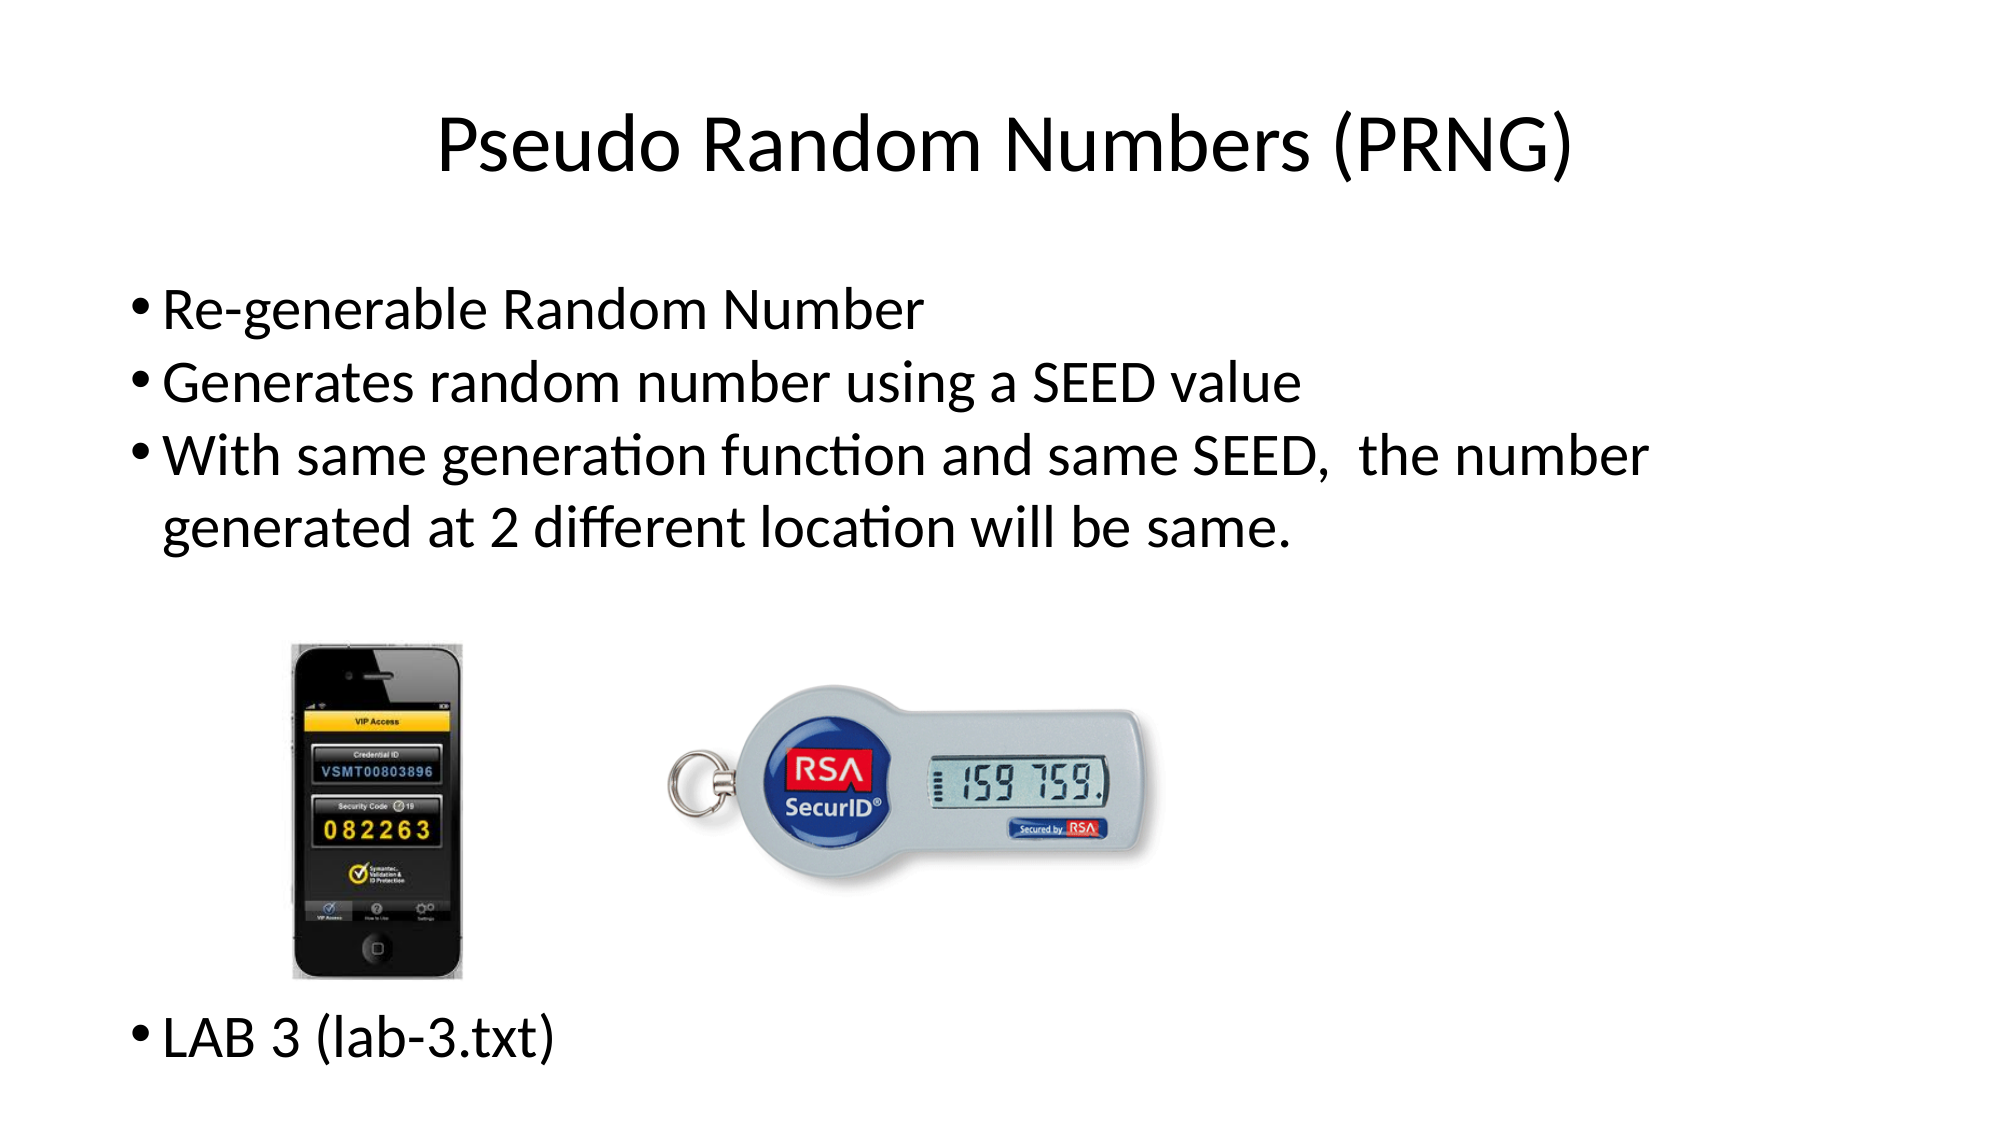

Pseudo Random Numbers (PRNG)
Re-generable Random Number
Generates random number using a SEED value
With same generation function and same SEED, the number generated at 2 different location will be same.
LAB 3 (lab-3.txt)